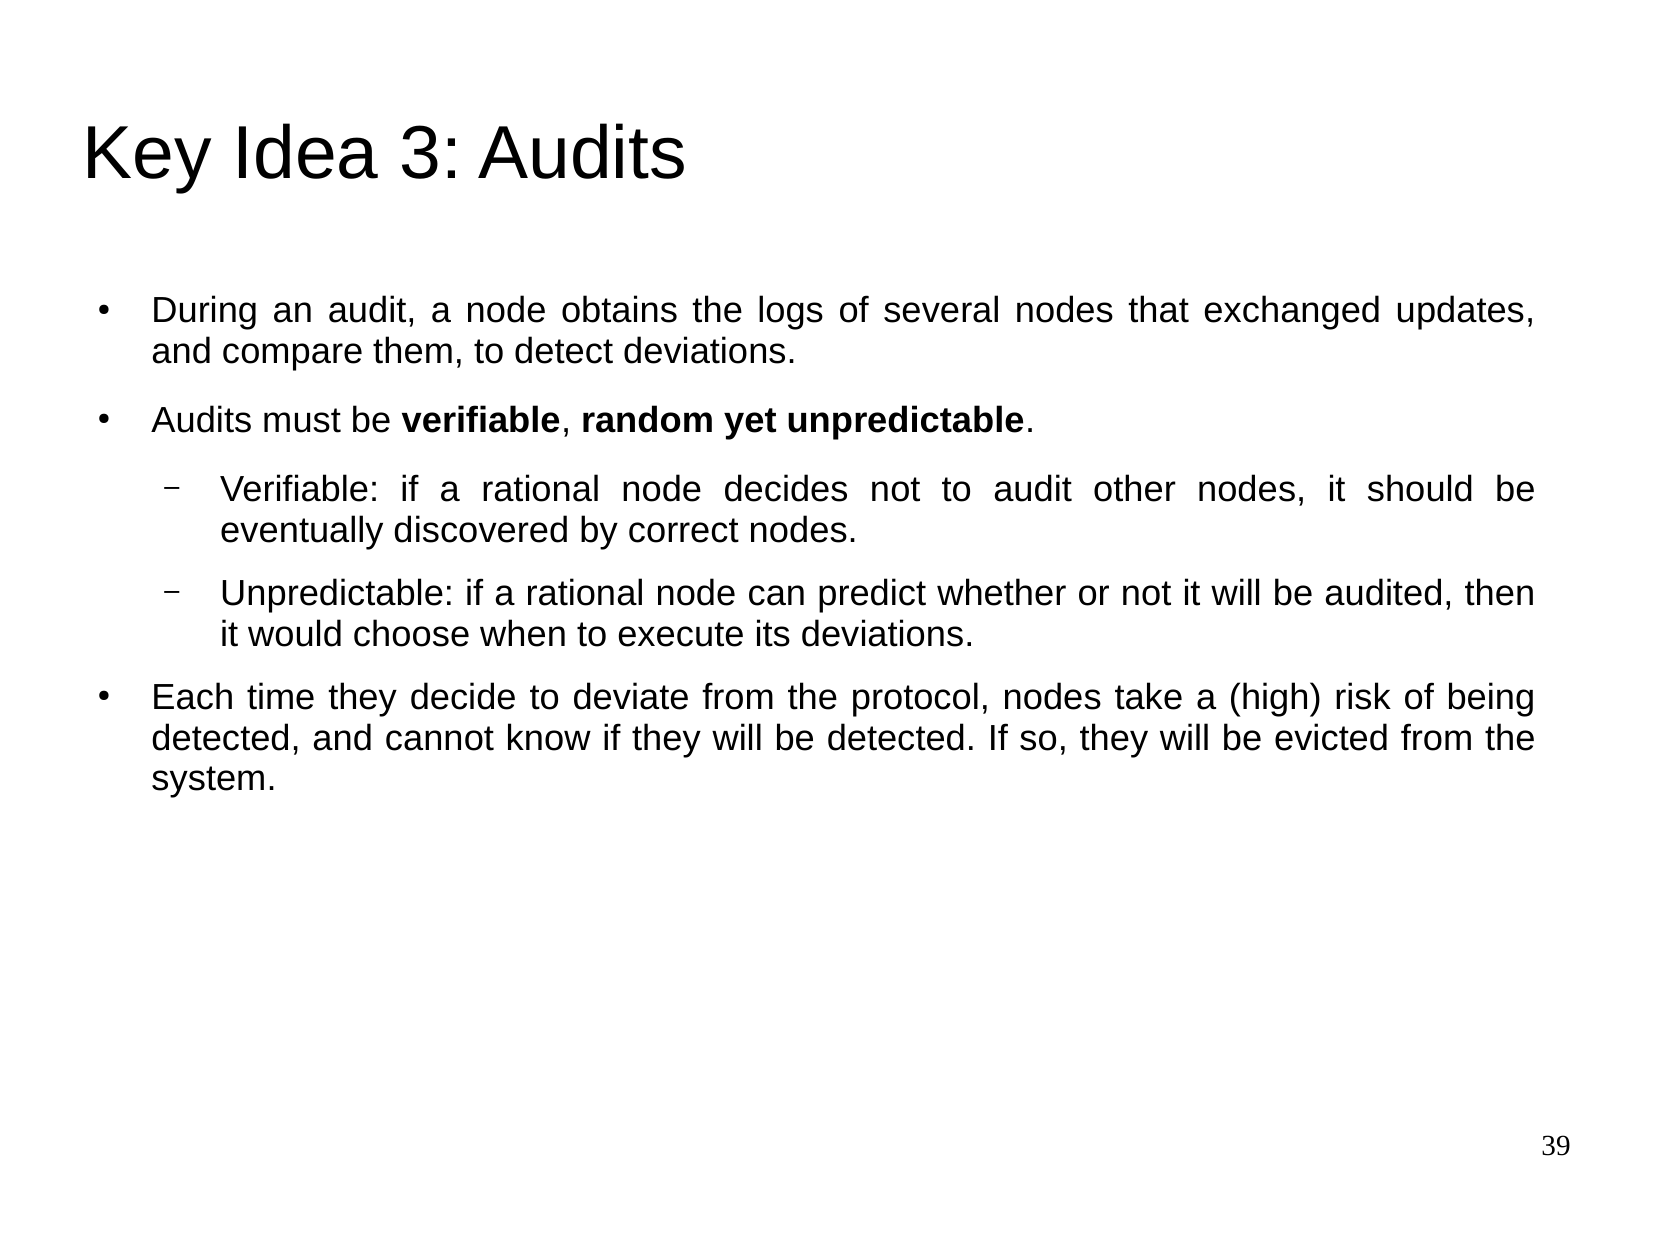

# Key Idea 3: Audits
During an audit, a node obtains the logs of several nodes that exchanged updates, and compare them, to detect deviations.
Audits must be verifiable, random yet unpredictable.
Verifiable: if a rational node decides not to audit other nodes, it should be eventually discovered by correct nodes.
Unpredictable: if a rational node can predict whether or not it will be audited, then it would choose when to execute its deviations.
Each time they decide to deviate from the protocol, nodes take a (high) risk of being detected, and cannot know if they will be detected. If so, they will be evicted from the system.
39